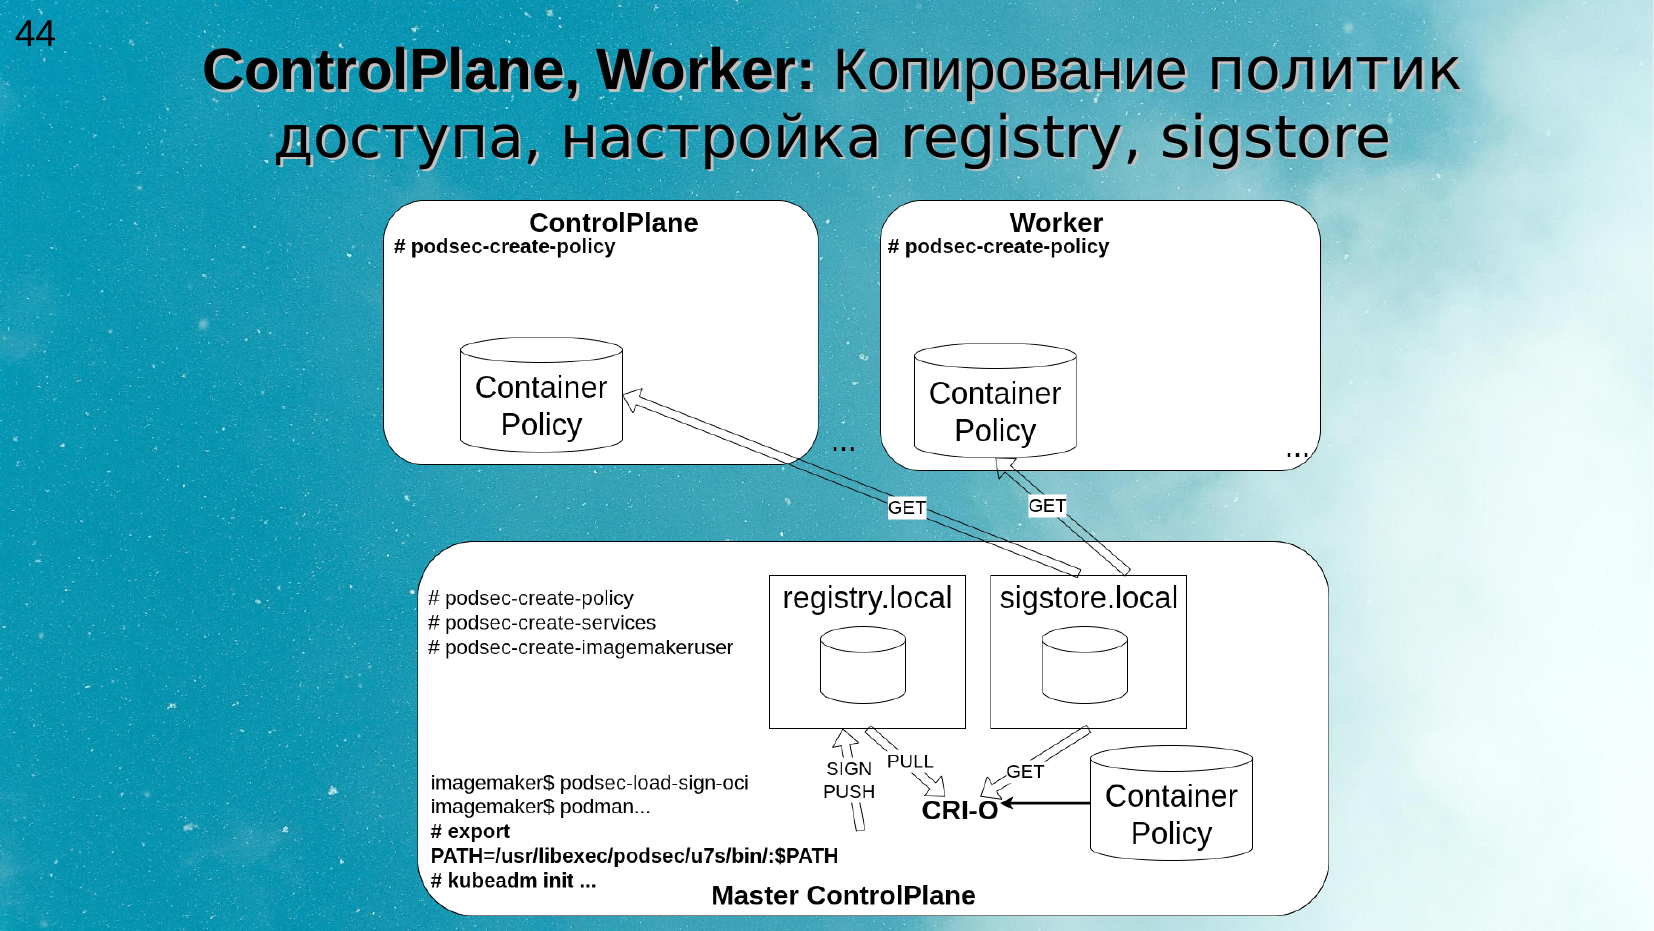

# ControlPlane, Worker: Копирование политик доступа, настройка registry, sigstore